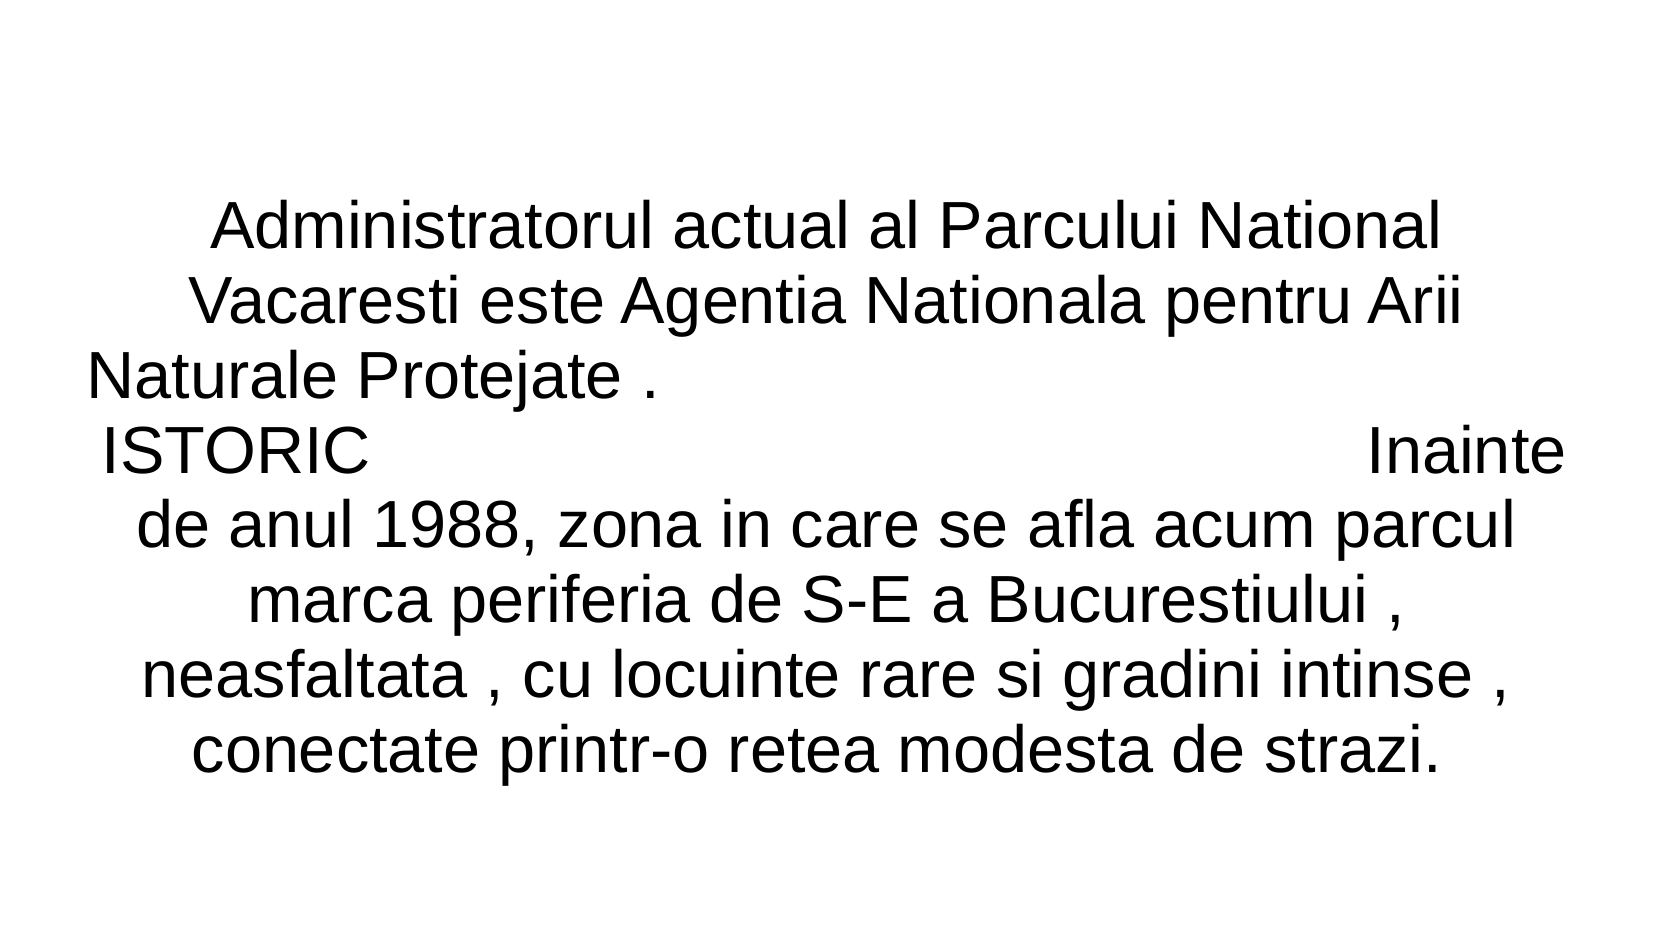

# Administratorul actual al Parcului National Vacaresti este Agentia Nationala pentru Arii Naturale Protejate . ISTORIC Inainte de anul 1988, zona in care se afla acum parcul marca periferia de S-E a Bucurestiului , neasfaltata , cu locuinte rare si gradini intinse , conectate printr-o retea modesta de strazi.